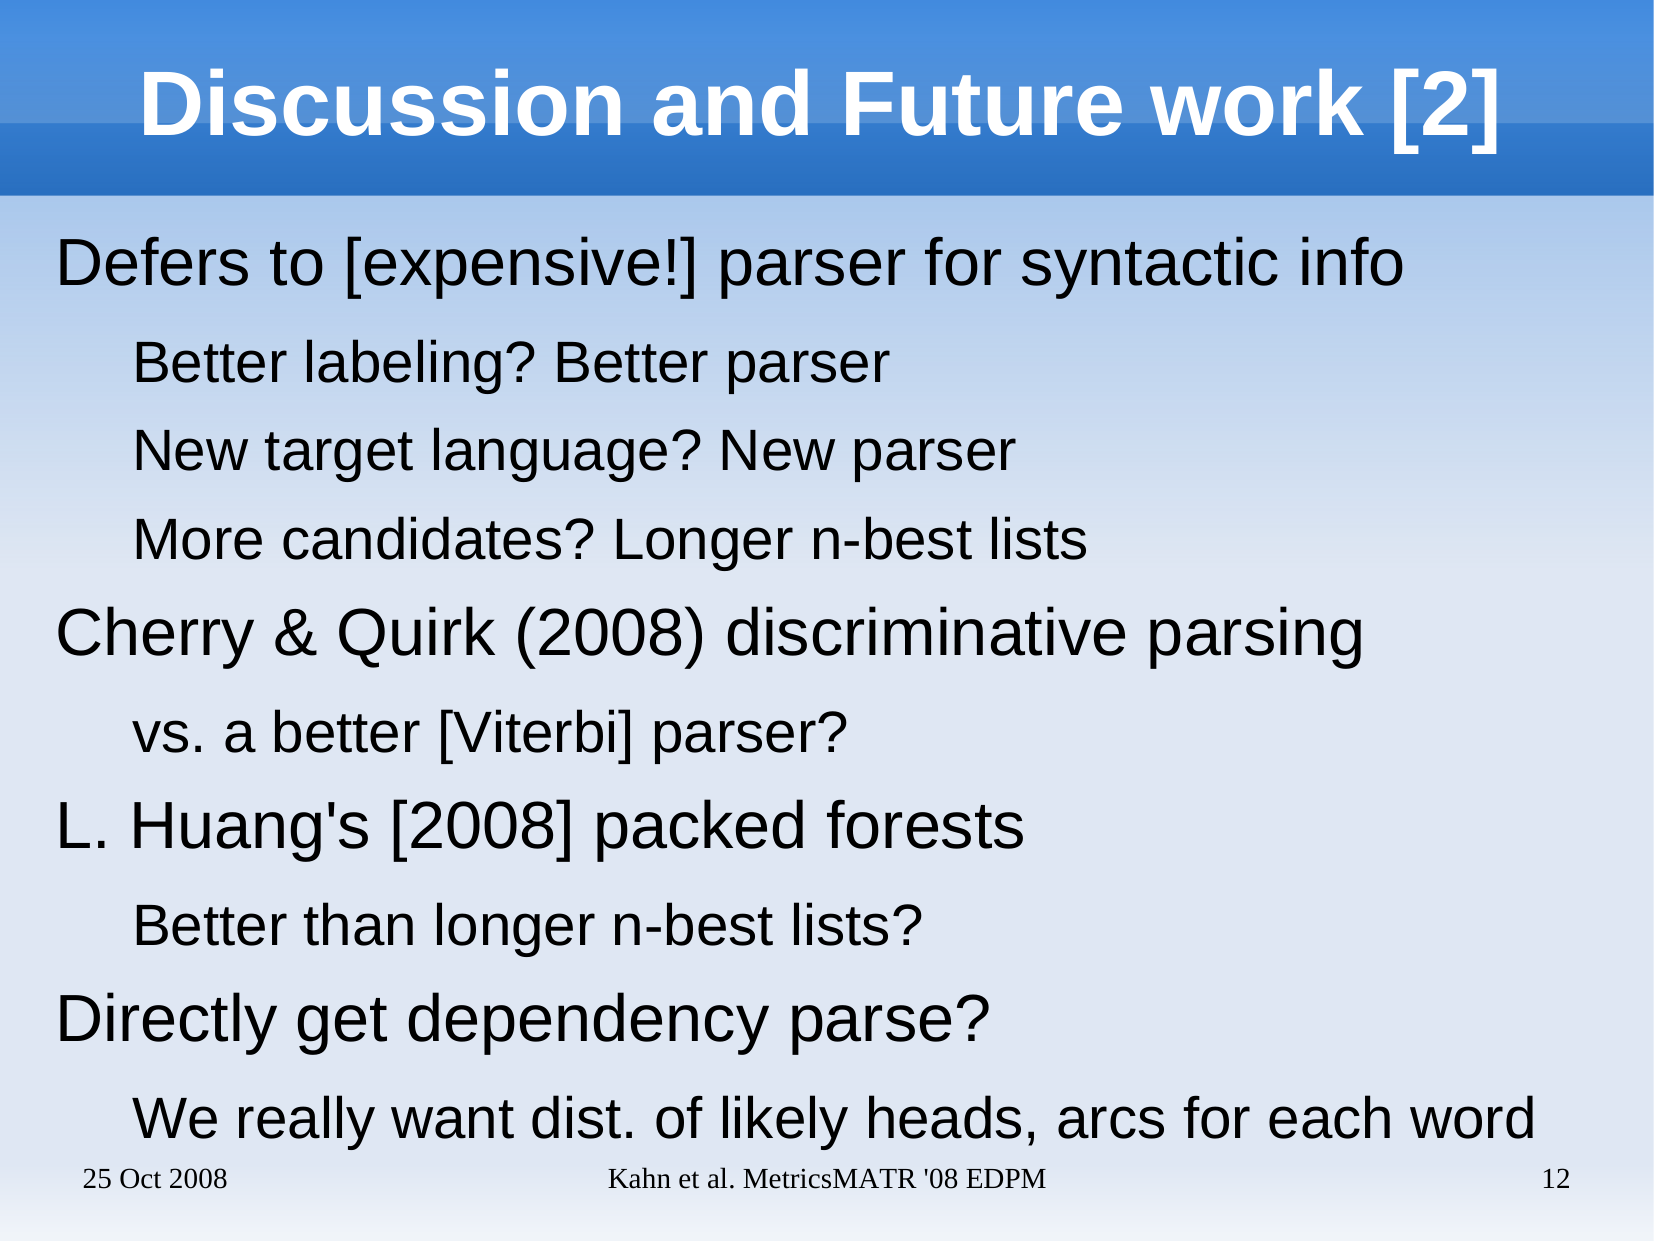

# Discussion and Future work [2]
Defers to [expensive!] parser for syntactic info
Better labeling? Better parser
New target language? New parser
More candidates? Longer n-best lists
Cherry & Quirk (2008) discriminative parsing
vs. a better [Viterbi] parser?
L. Huang's [2008] packed forests
Better than longer n-best lists?
Directly get dependency parse?
We really want dist. of likely heads, arcs for each word
25 Oct 2008
Kahn et al. MetricsMATR '08 EDPM
12